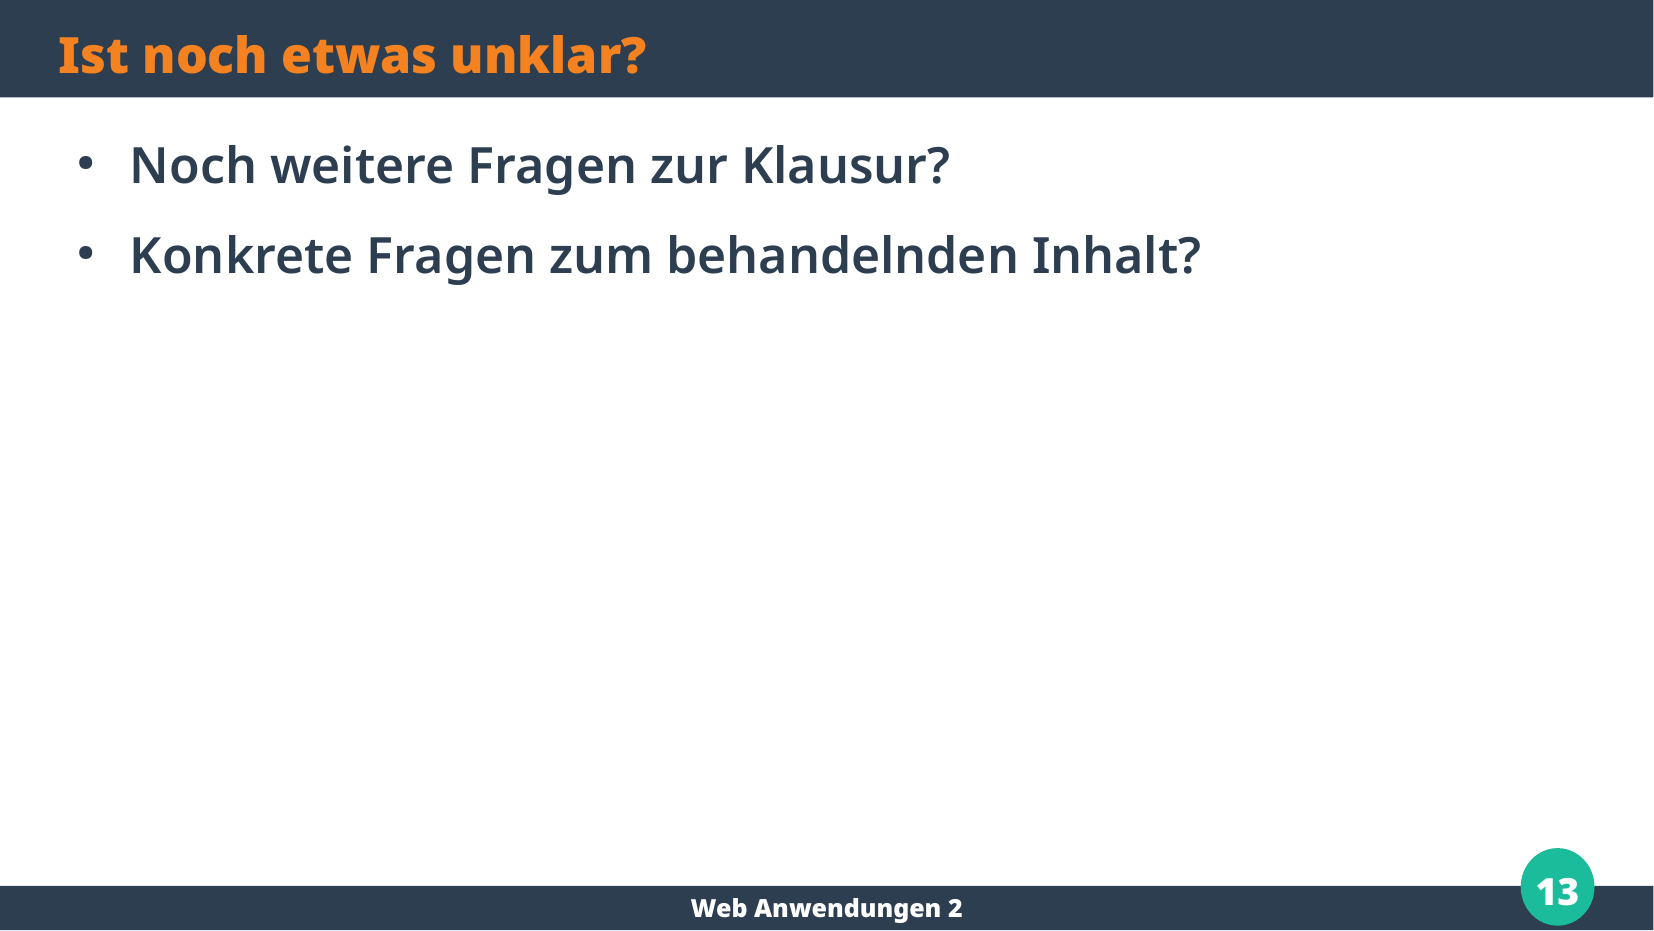

# Ist noch etwas unklar?
Noch weitere Fragen zur Klausur?
Konkrete Fragen zum behandelnden Inhalt?
13